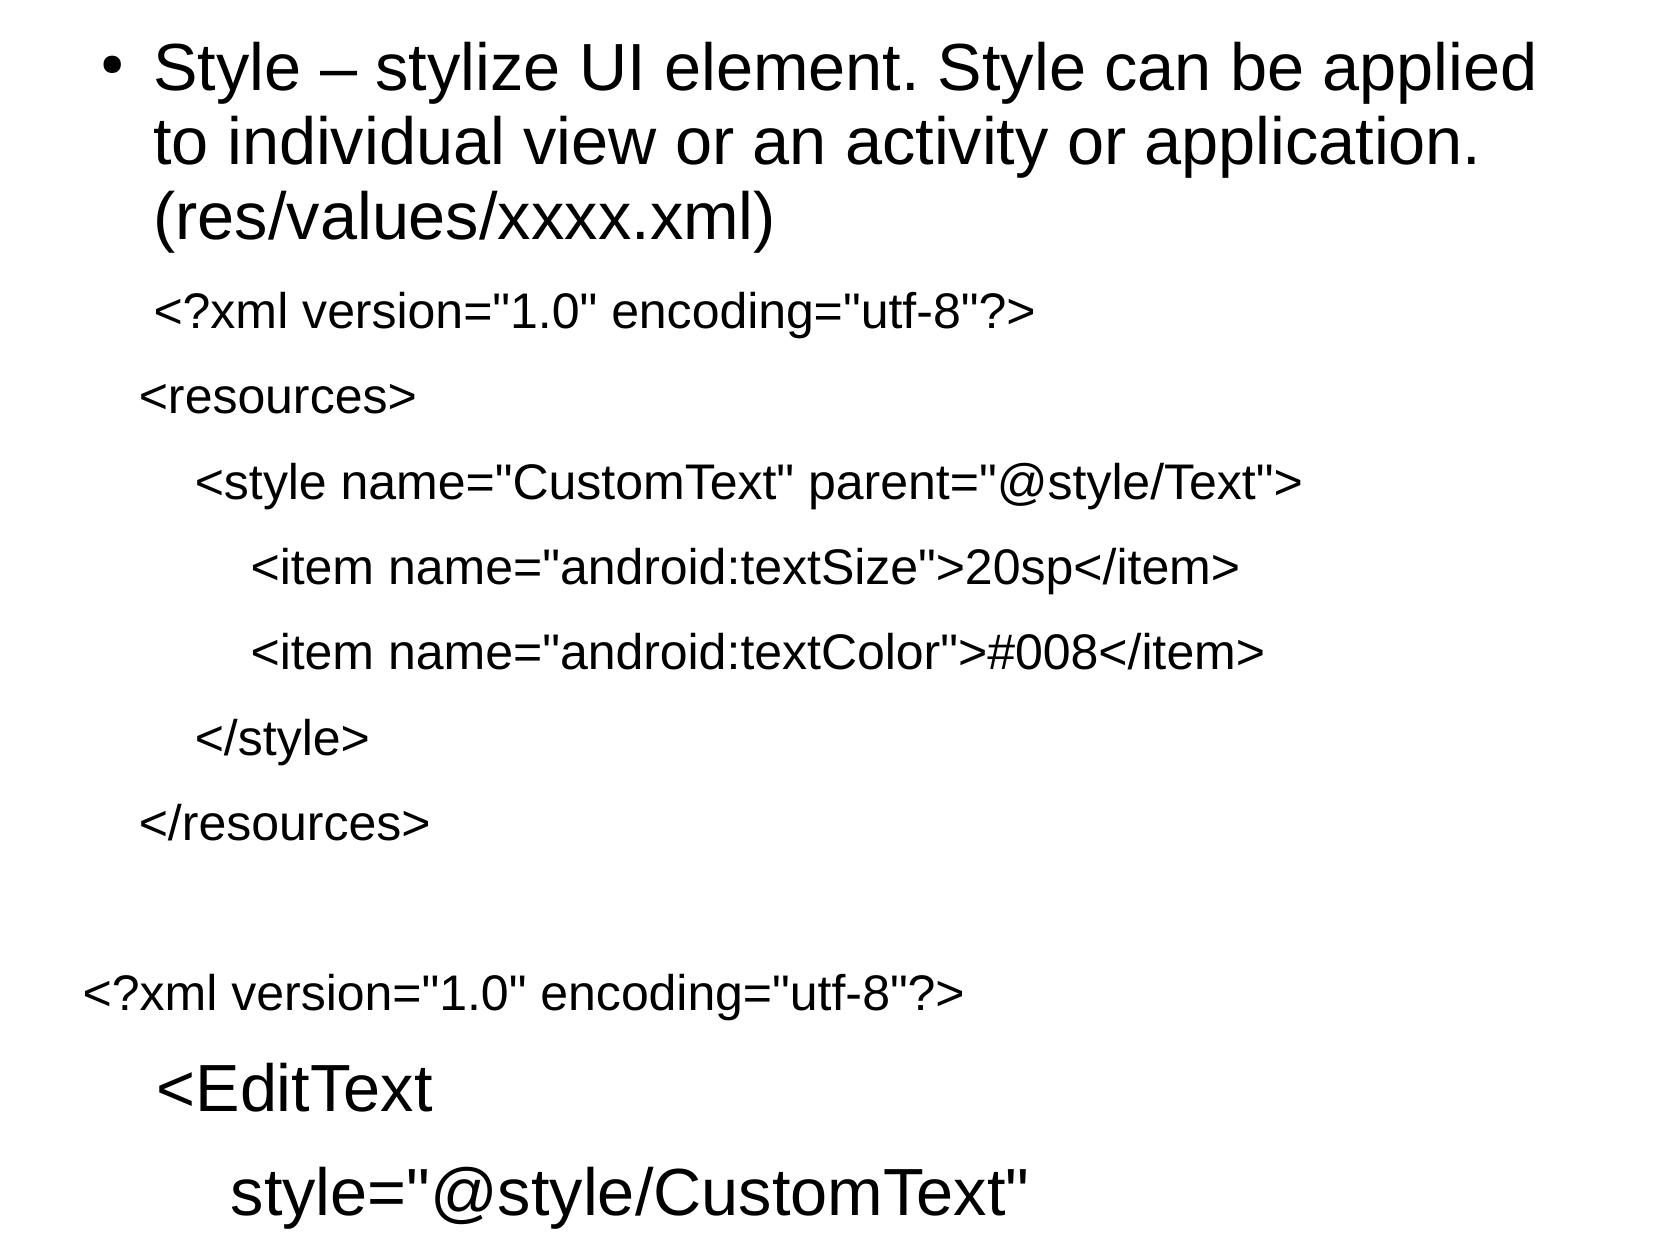

# Style – stylize UI element. Style can be applied to individual view or an activity or application. (res/values/xxxx.xml)
<?xml version="1.0" encoding="utf-8"?>
 <resources>
 <style name="CustomText" parent="@style/Text">
 <item name="android:textSize">20sp</item>
 <item name="android:textColor">#008</item>
 </style>
 </resources>
<?xml version="1.0" encoding="utf-8"?>
 <EditText
 style="@style/CustomText"
 android:layout_width="fill_parent"
 android:layout_height="wrap_content"
 android:text="Hello, World!" />